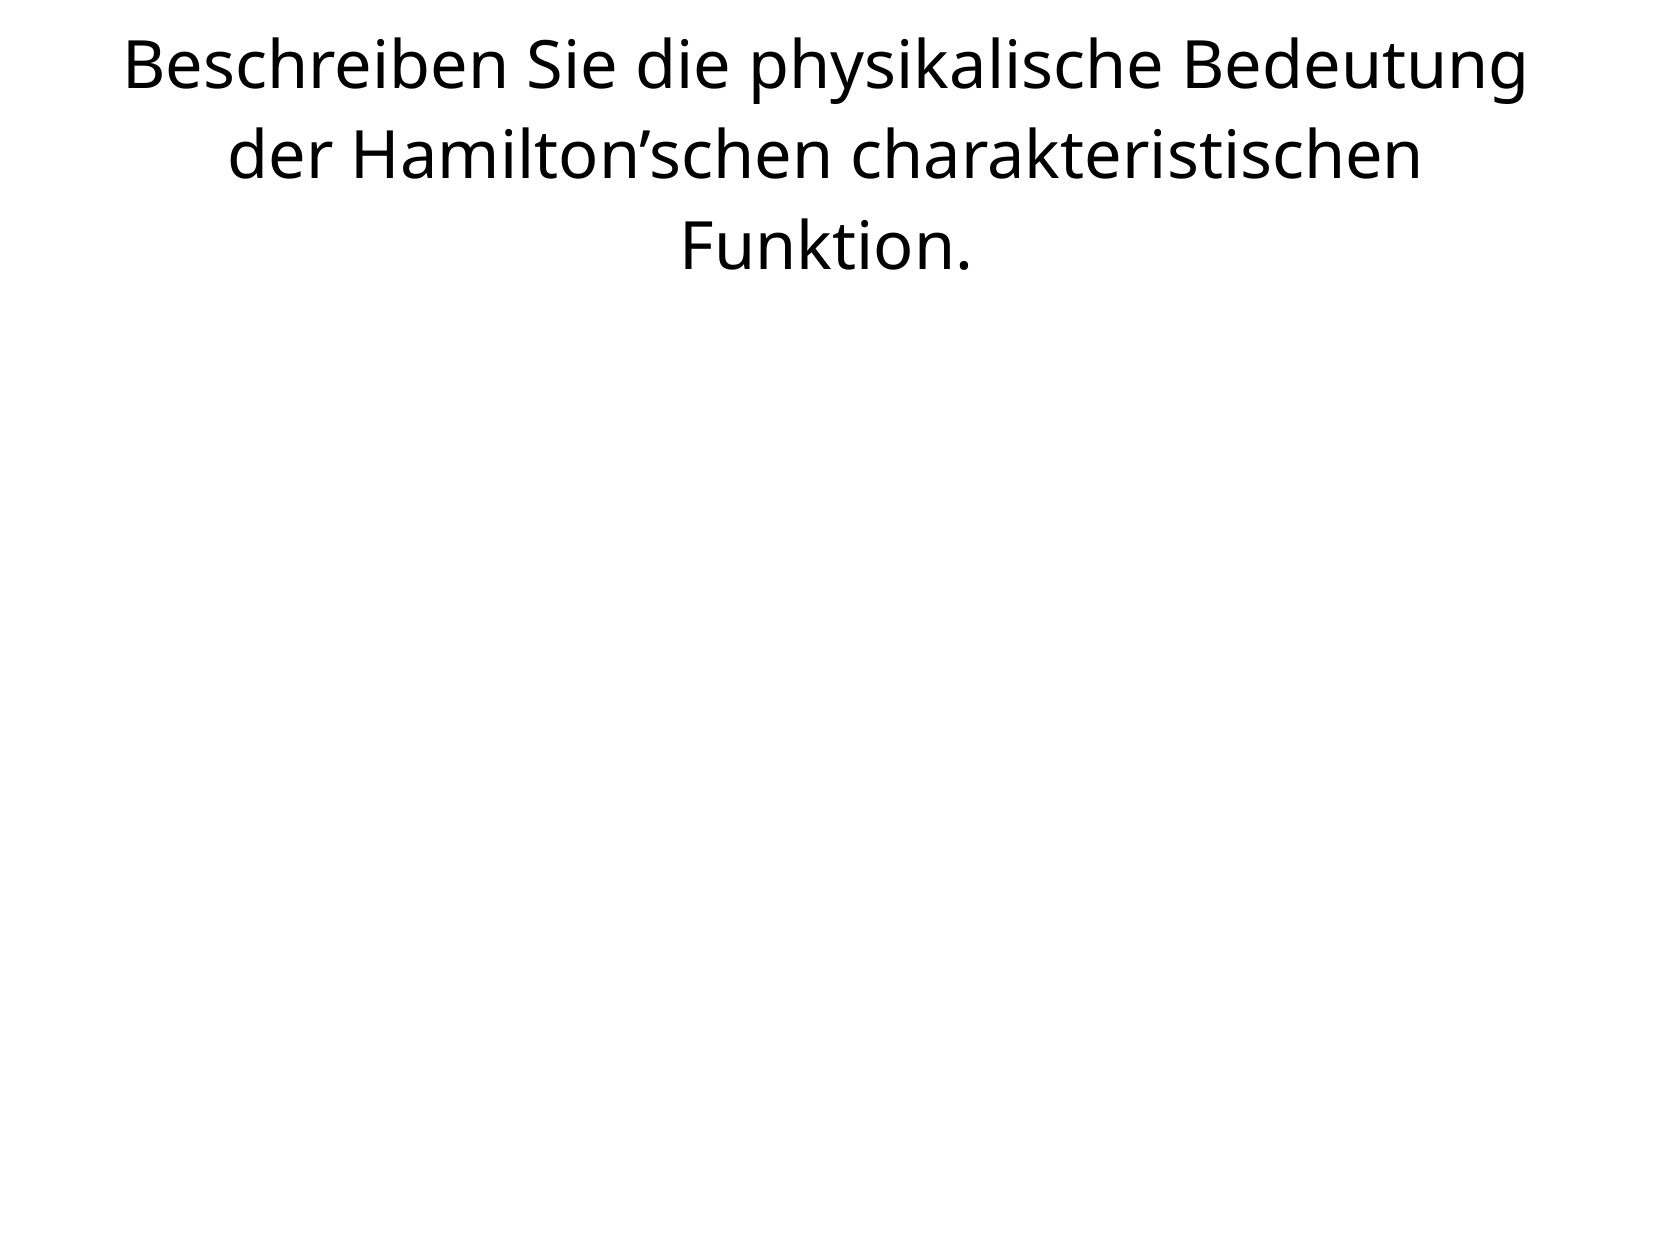

# Beschreiben Sie die physikalische Bedeutung der Hamilton’schen charakteristischen Funktion.